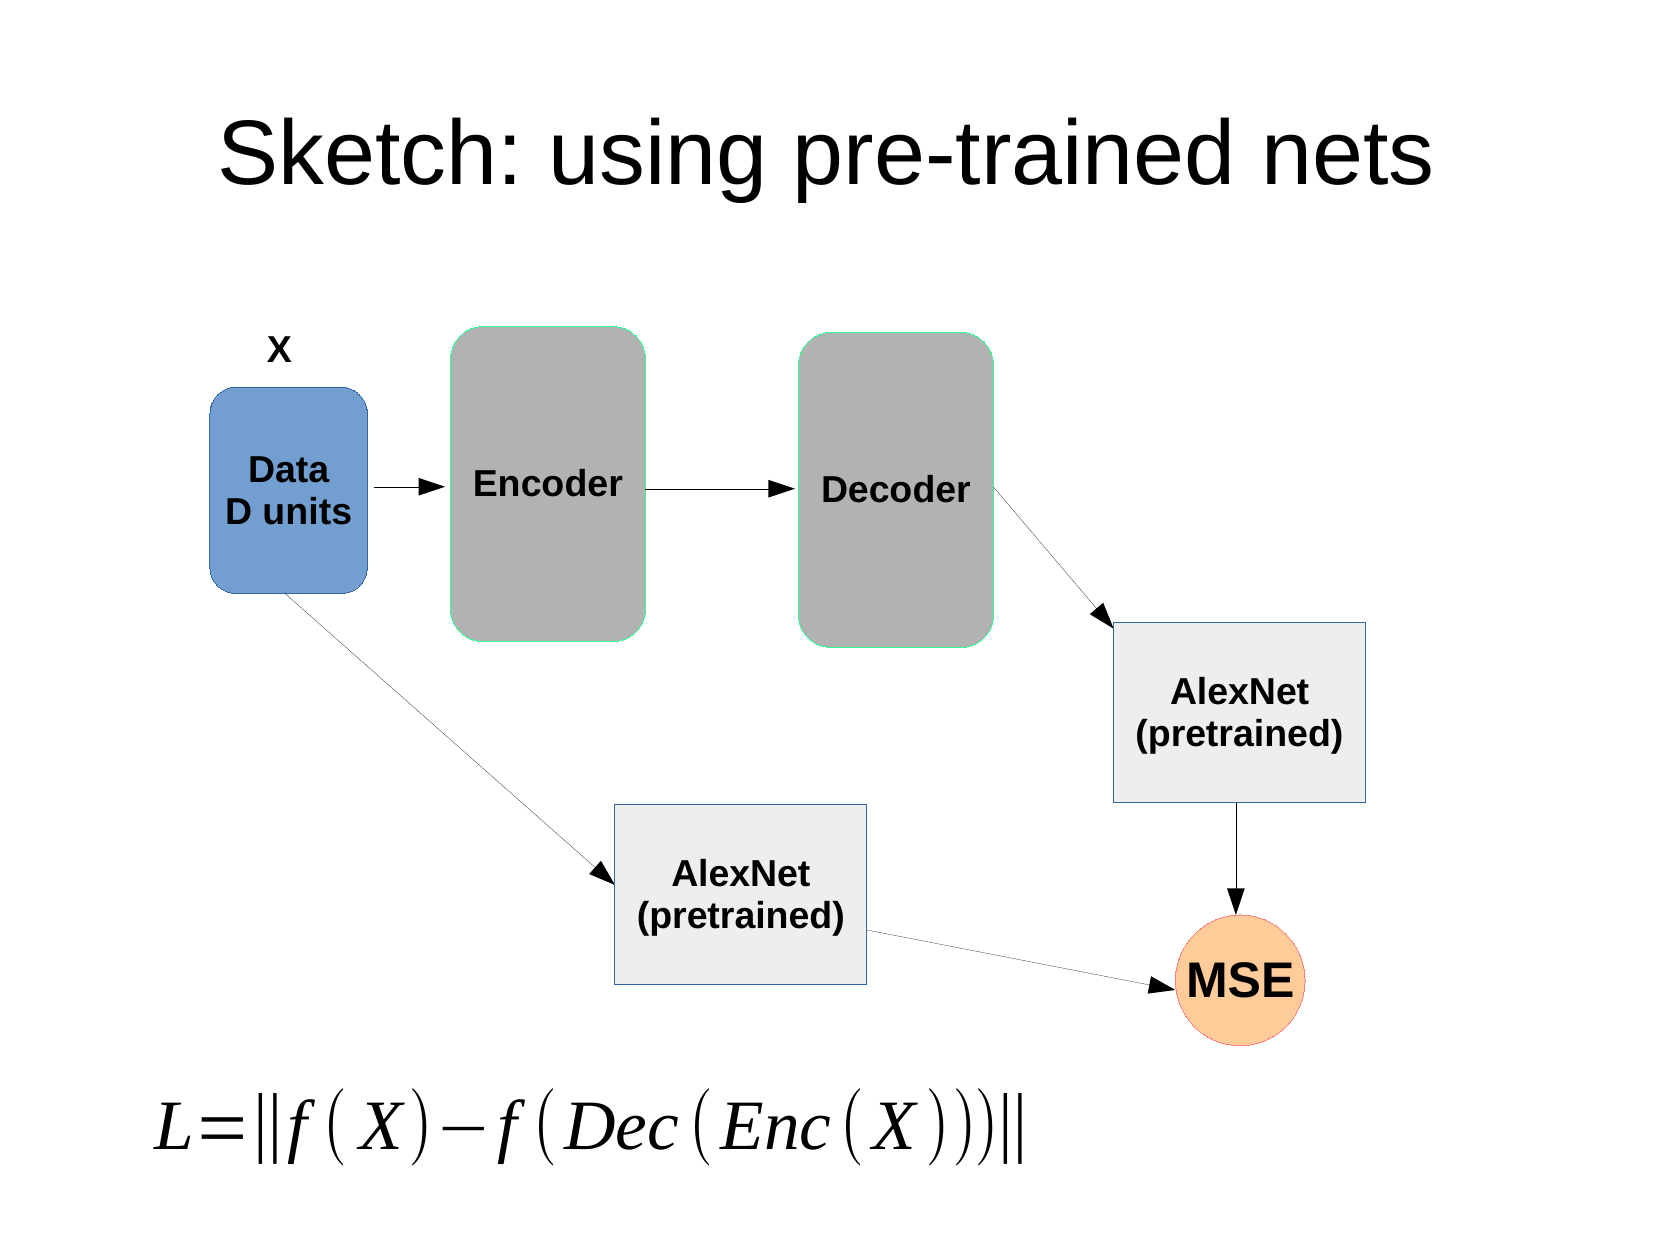

# Sketch: using pre-trained nets
X
Encoder
Decoder
Data
D units
AlexNet
(pretrained)
AlexNet
(pretrained)
MSE